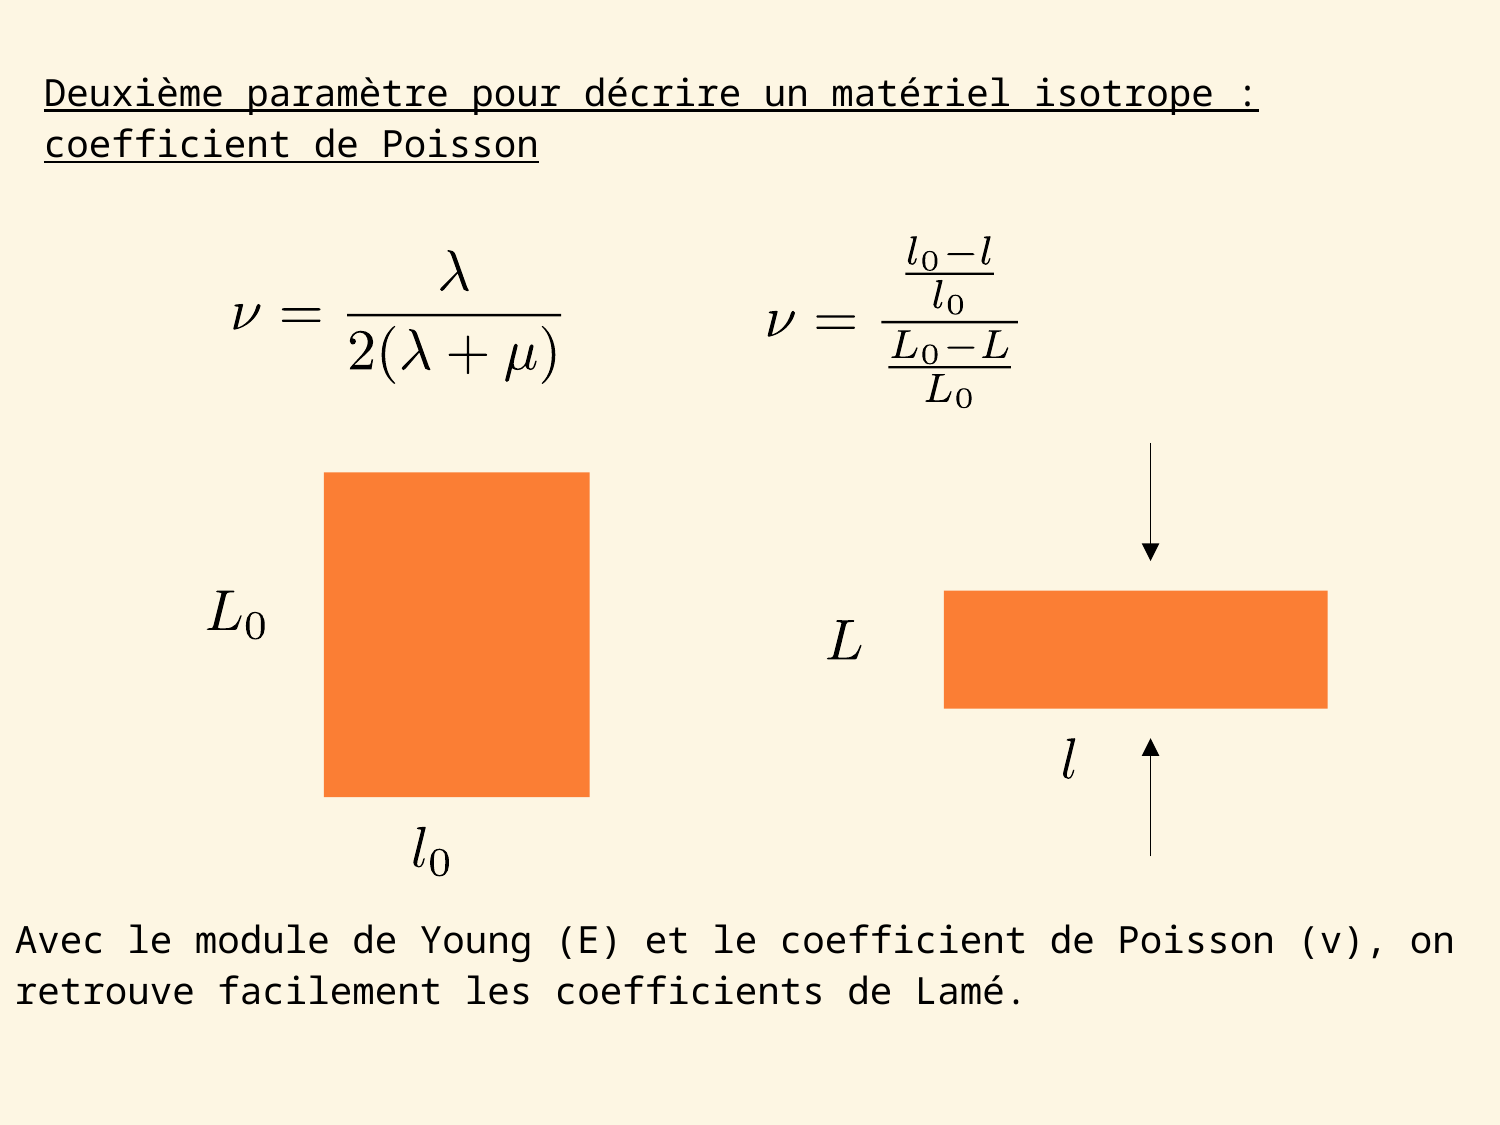

Deuxième paramètre pour décrire un matériel isotrope : coefficient de Poisson
Avec le module de Young (E) et le coefficient de Poisson (v), on retrouve facilement les coefficients de Lamé.